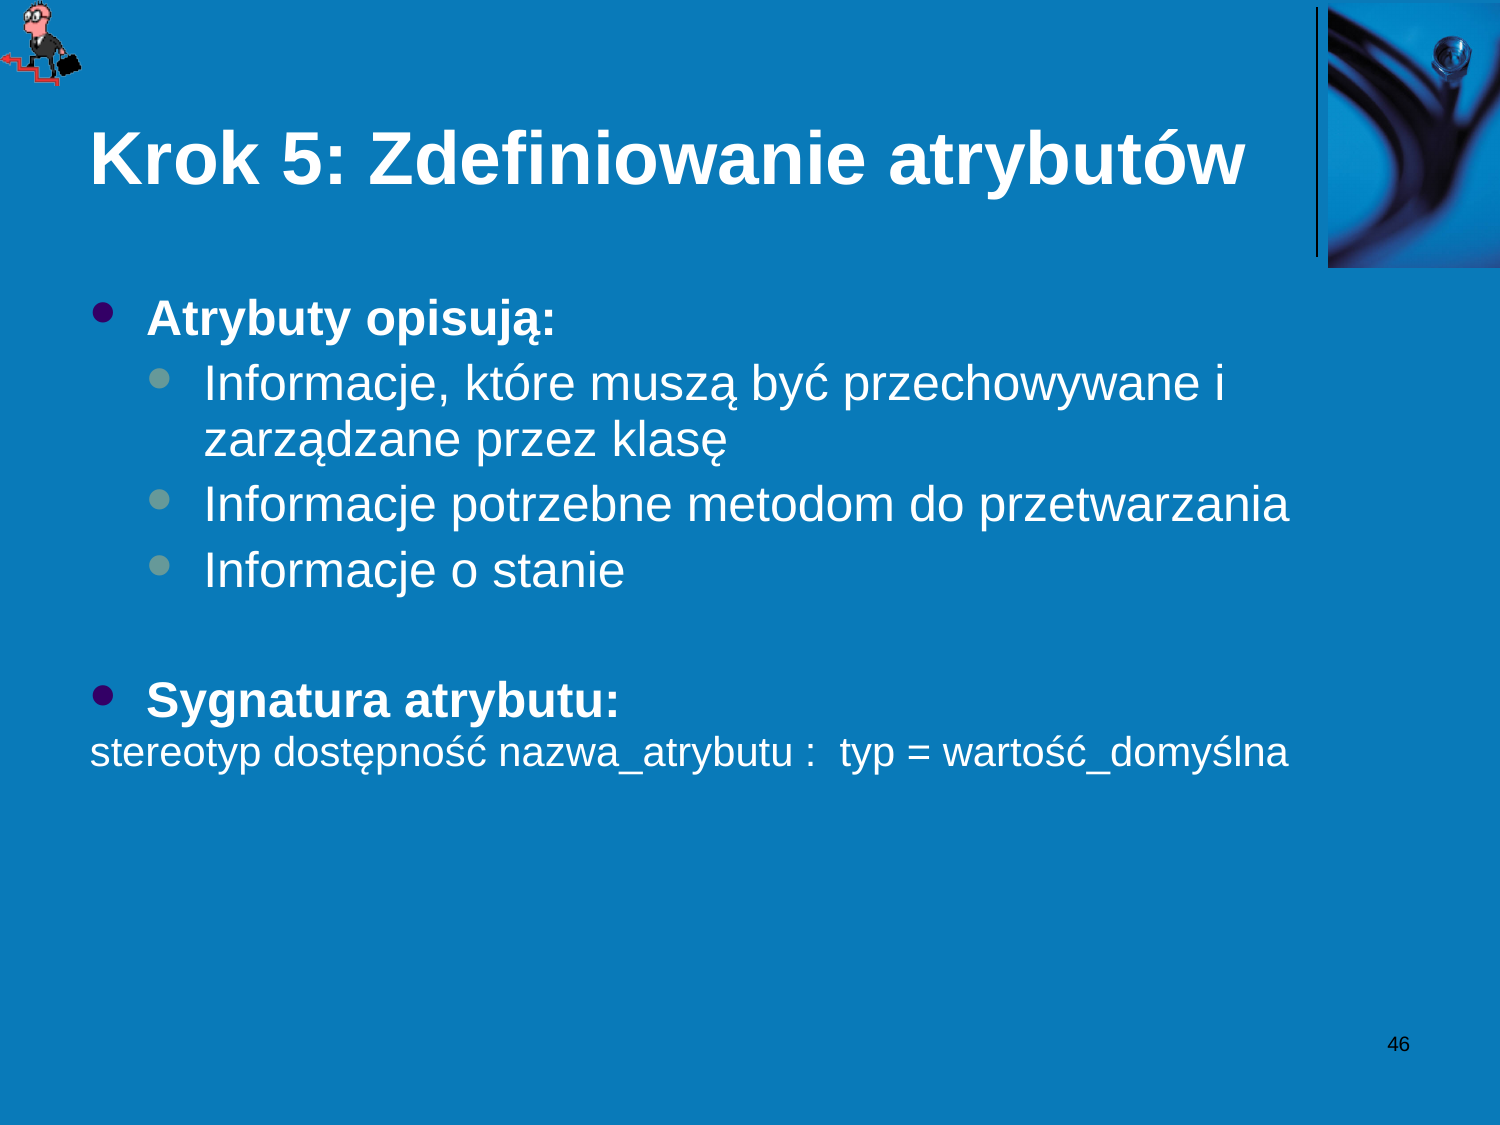

# Krok 5: Zdefiniowanie atrybutów
Atrybuty opisują:
Informacje, które muszą być przechowywane i zarządzane przez klasę
Informacje potrzebne metodom do przetwarzania
Informacje o stanie
Sygnatura atrybutu:
stereotyp dostępność nazwa_atrybutu : typ = wartość_domyślna
46